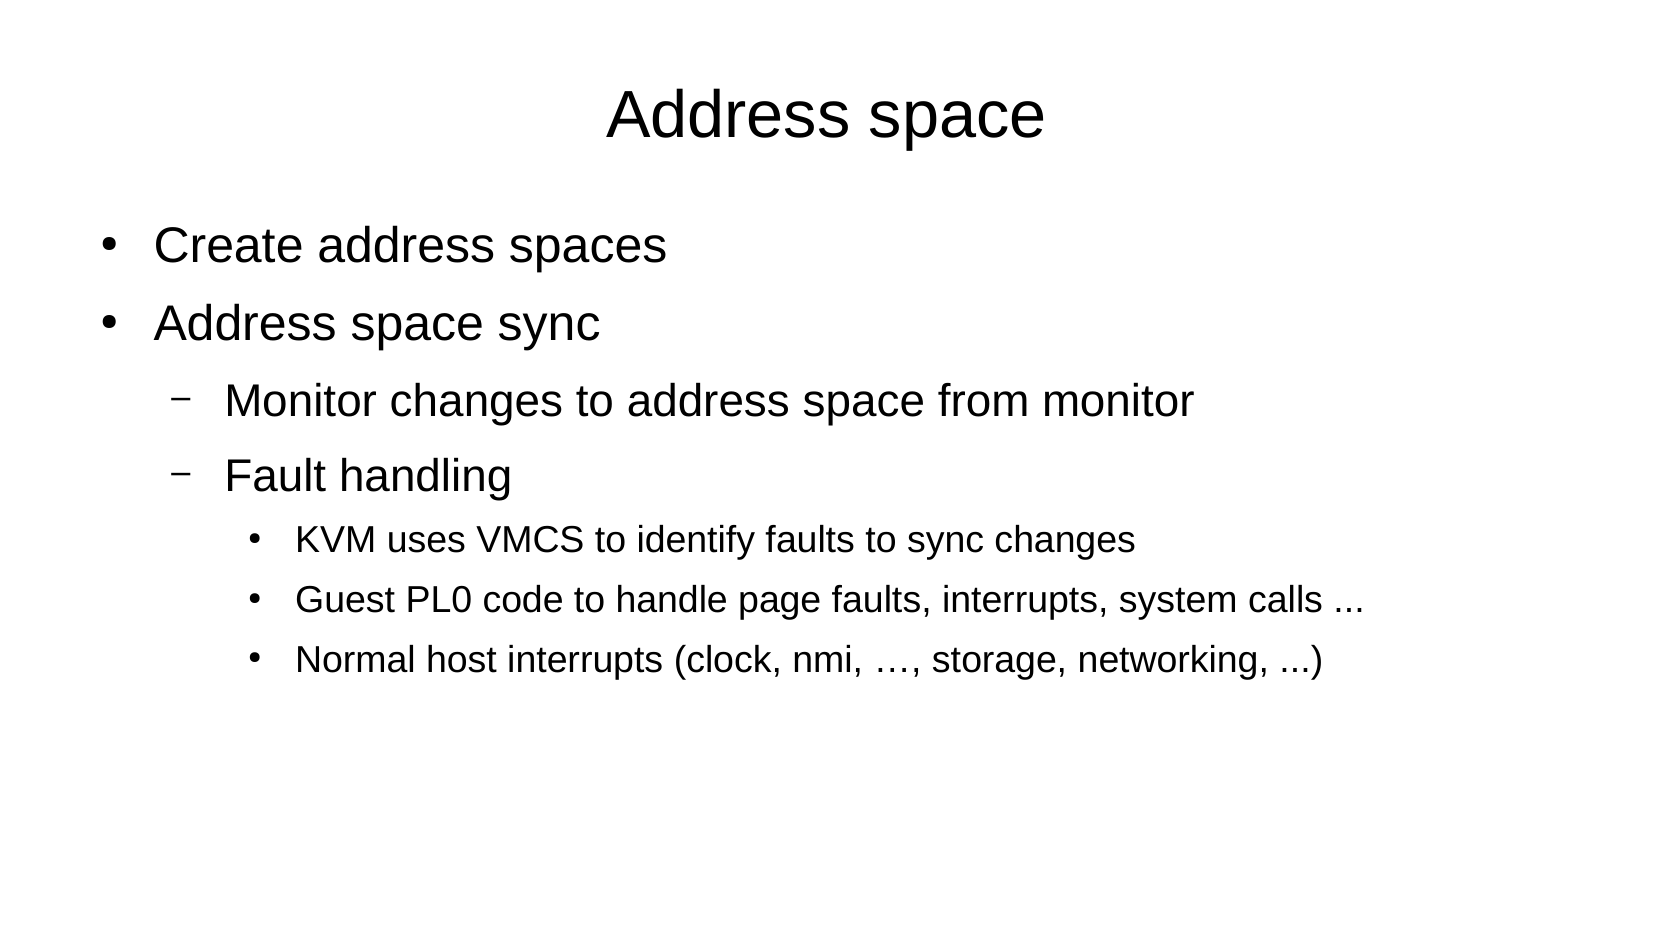

# Address space
Create address spaces
Address space sync
Monitor changes to address space from monitor
Fault handling
KVM uses VMCS to identify faults to sync changes
Guest PL0 code to handle page faults, interrupts, system calls ...
Normal host interrupts (clock, nmi, …, storage, networking, ...)